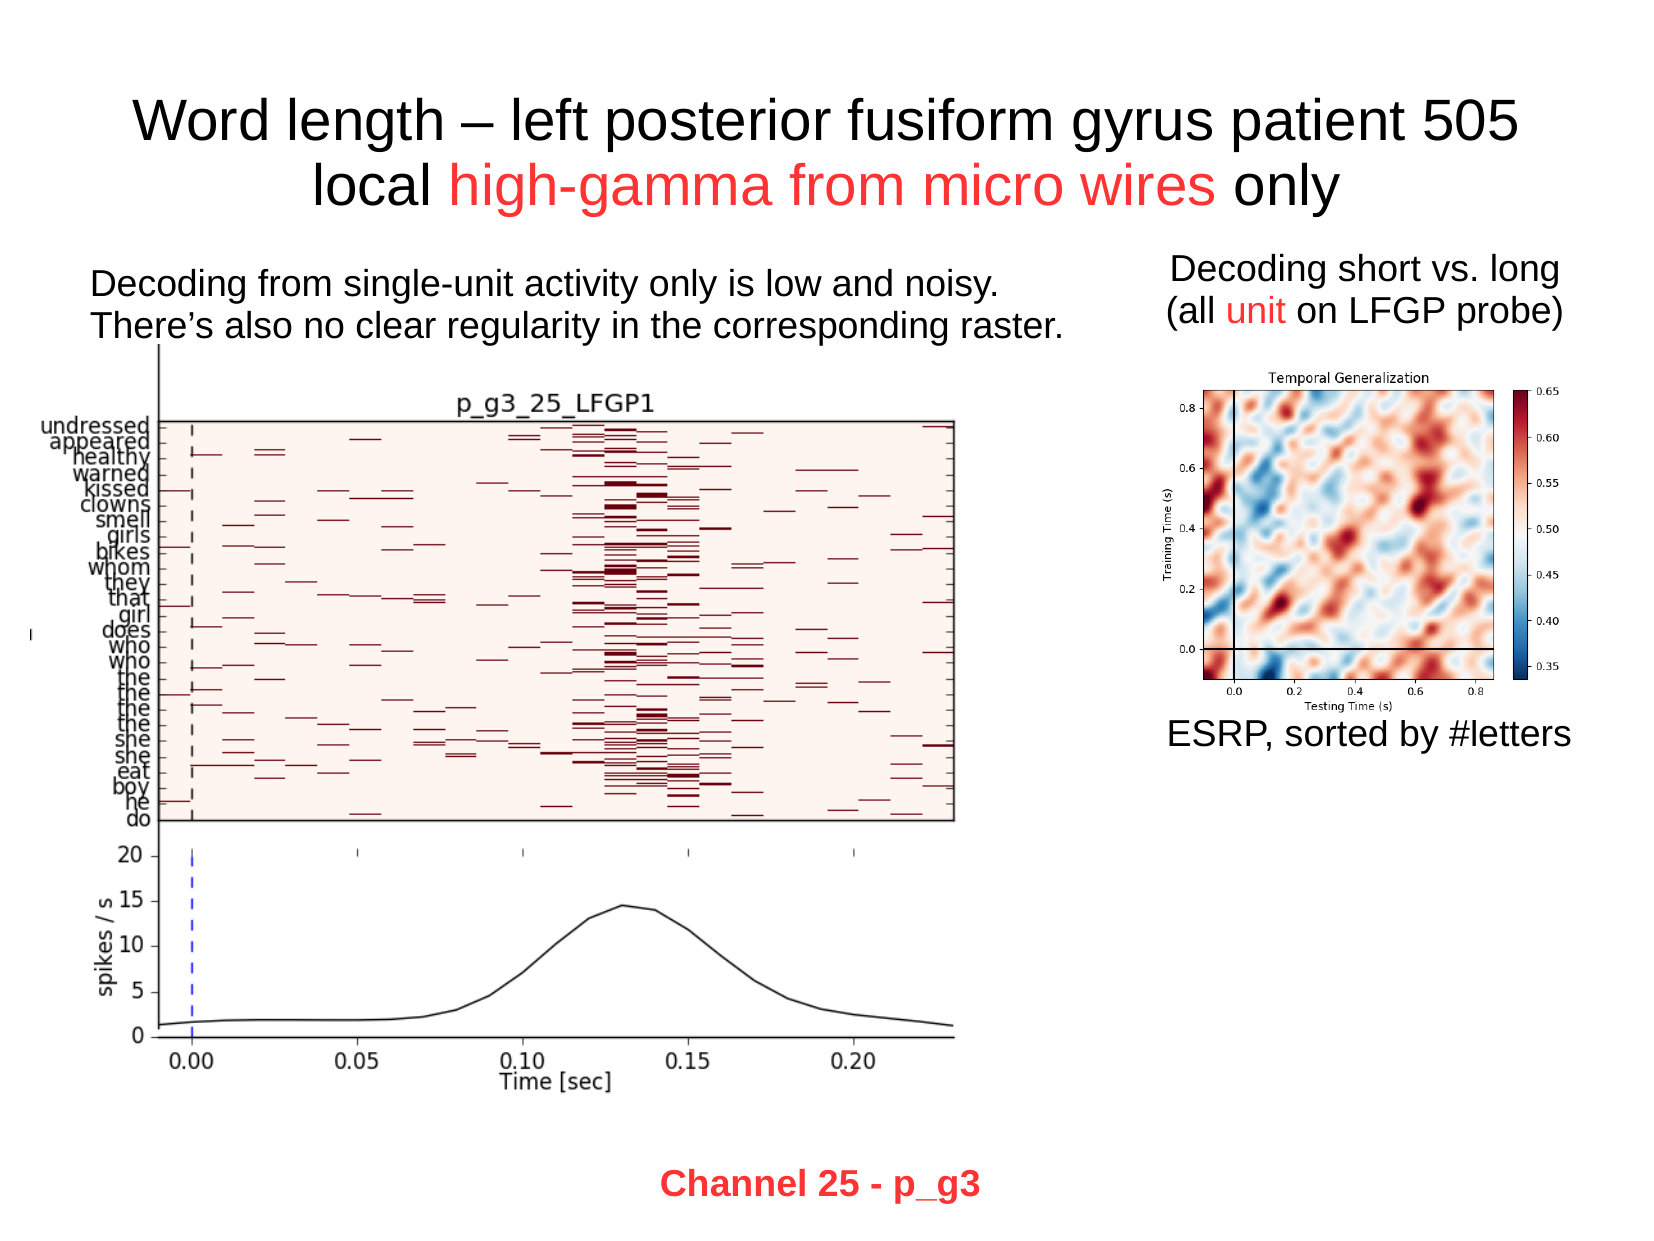

# Word length – left posterior fusiform gyrus patient 505 local high-gamma from micro wires only
Decoding short vs. long
(all unit on LFGP probe)
Decoding from single-unit activity only is low and noisy. There’s also no clear regularity in the corresponding raster.
ESRP, sorted by #letters
Channel 25 - p_g3